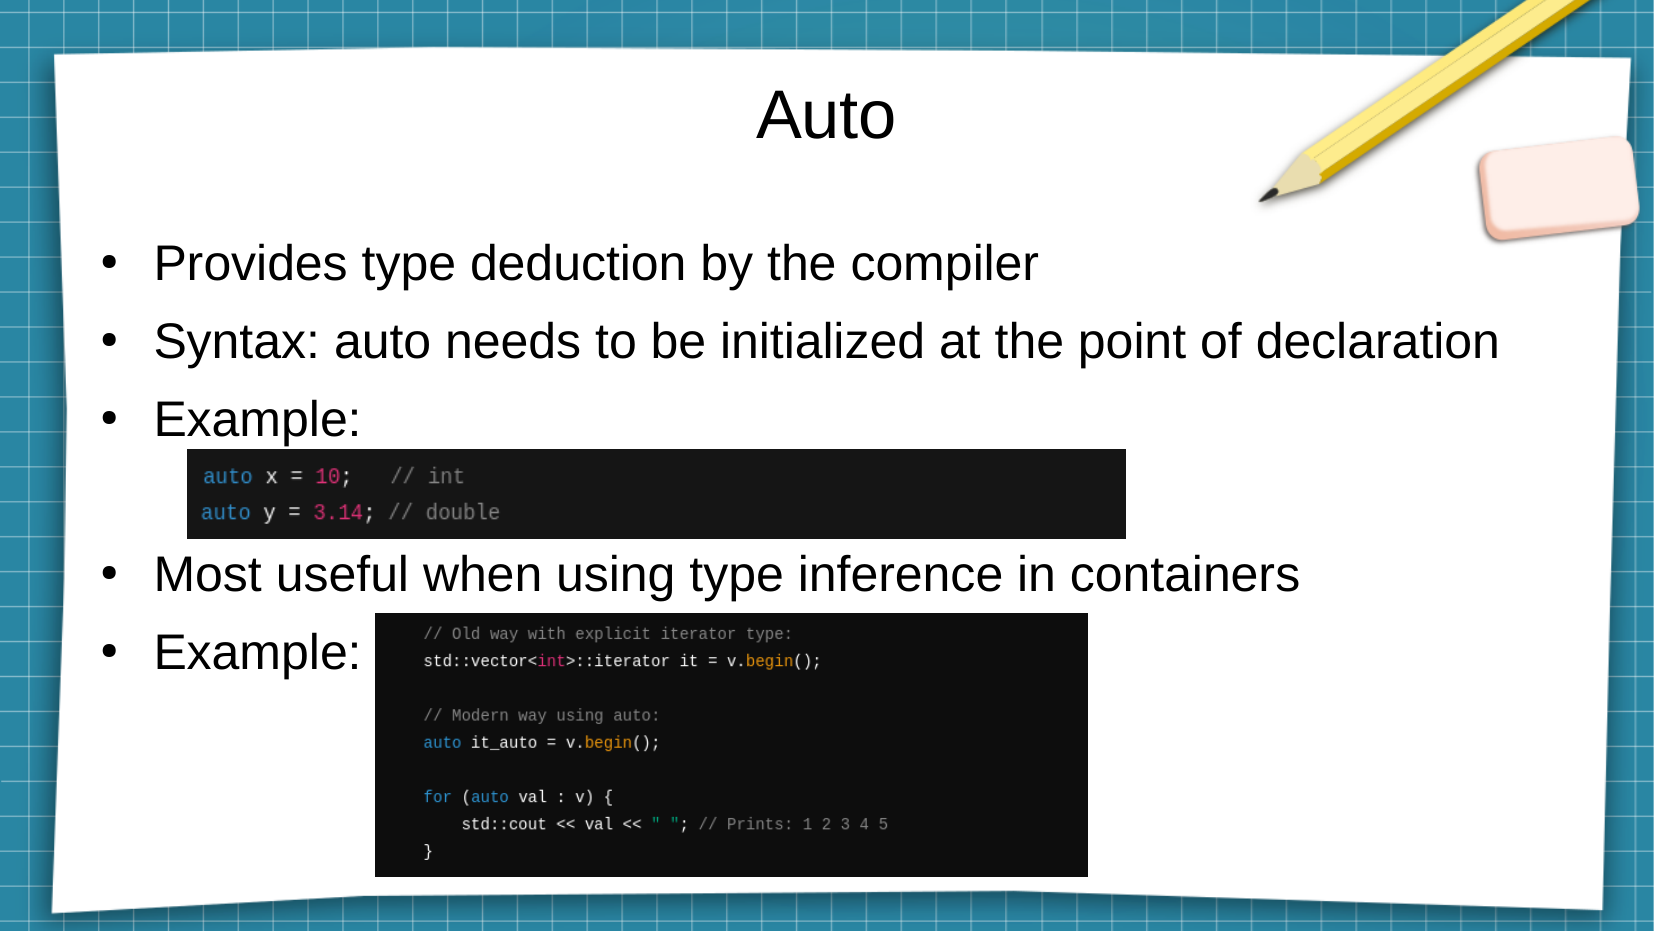

# Auto
Provides type deduction by the compiler
Syntax: auto needs to be initialized at the point of declaration
Example:
Most useful when using type inference in containers
Example: